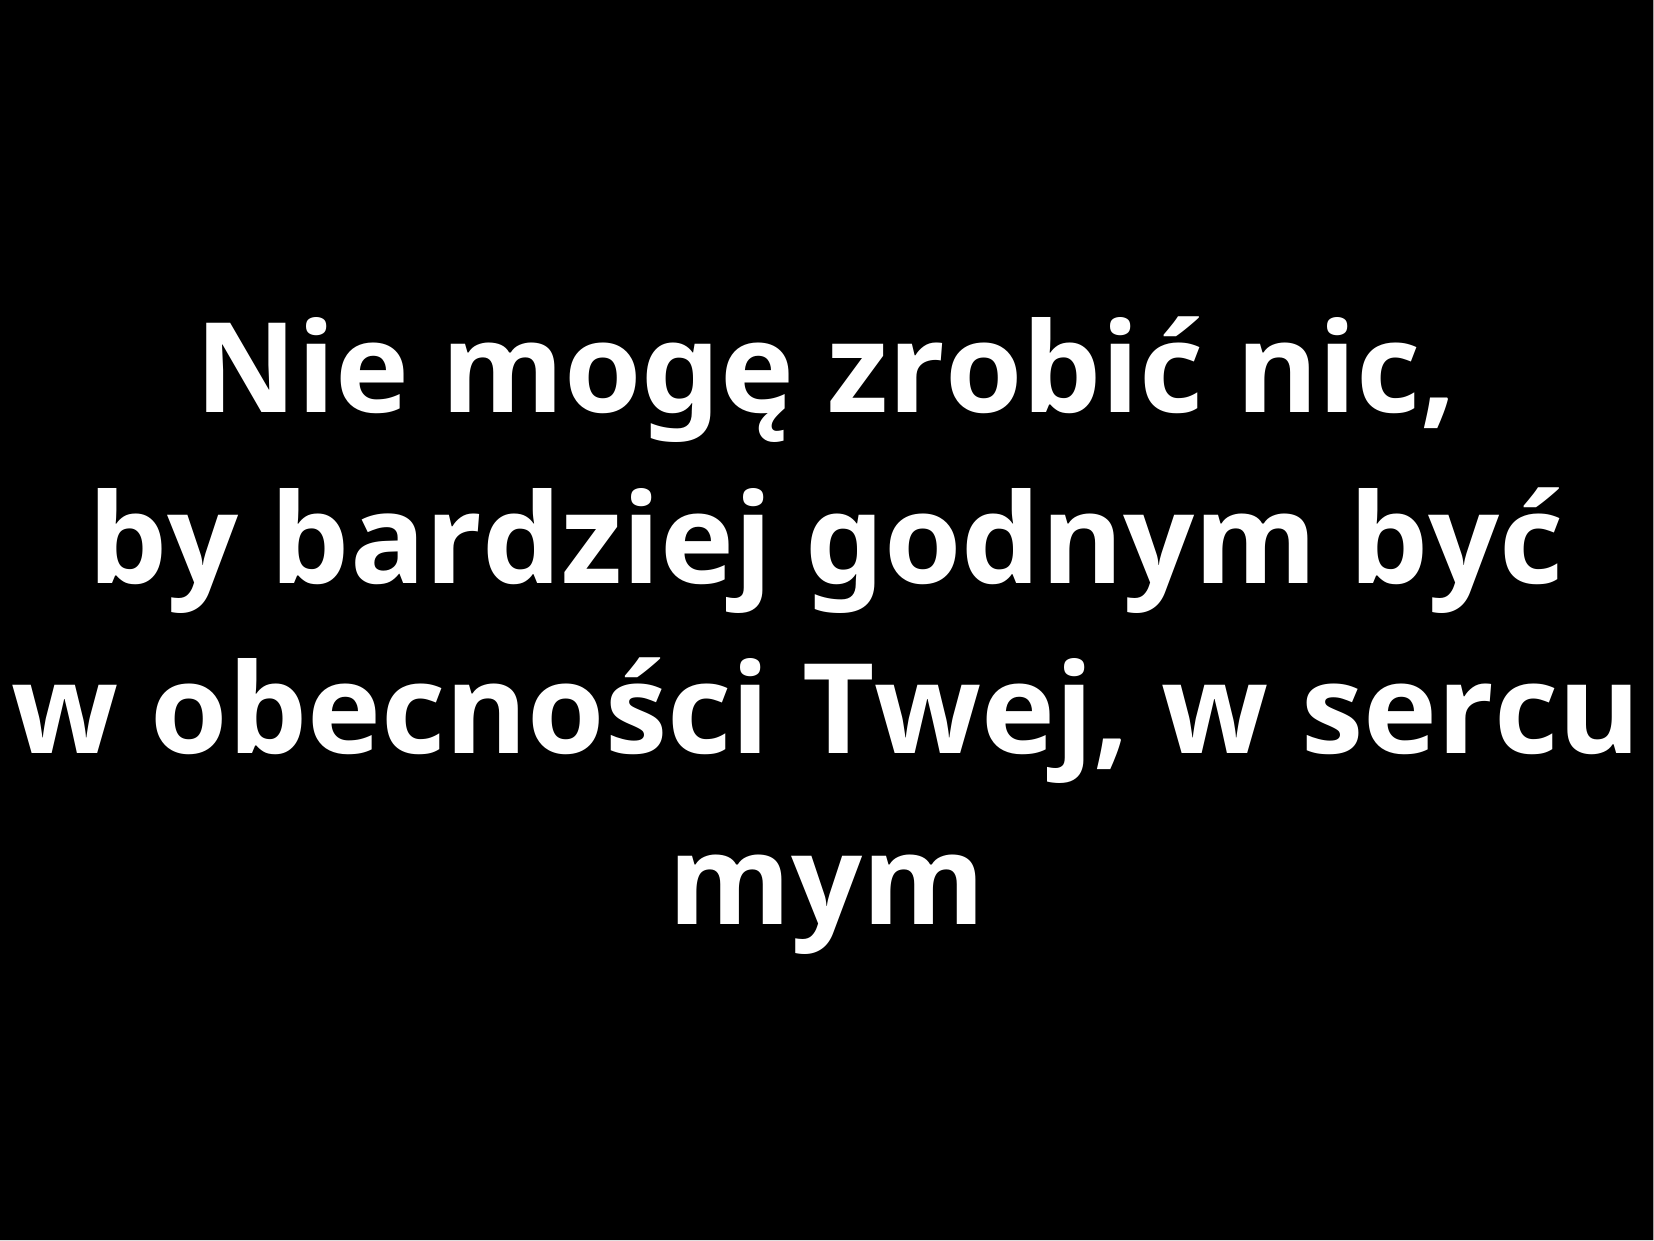

# Nie mogę zrobić nic, by bardziej godnym być w obecności Twej, w sercu mym